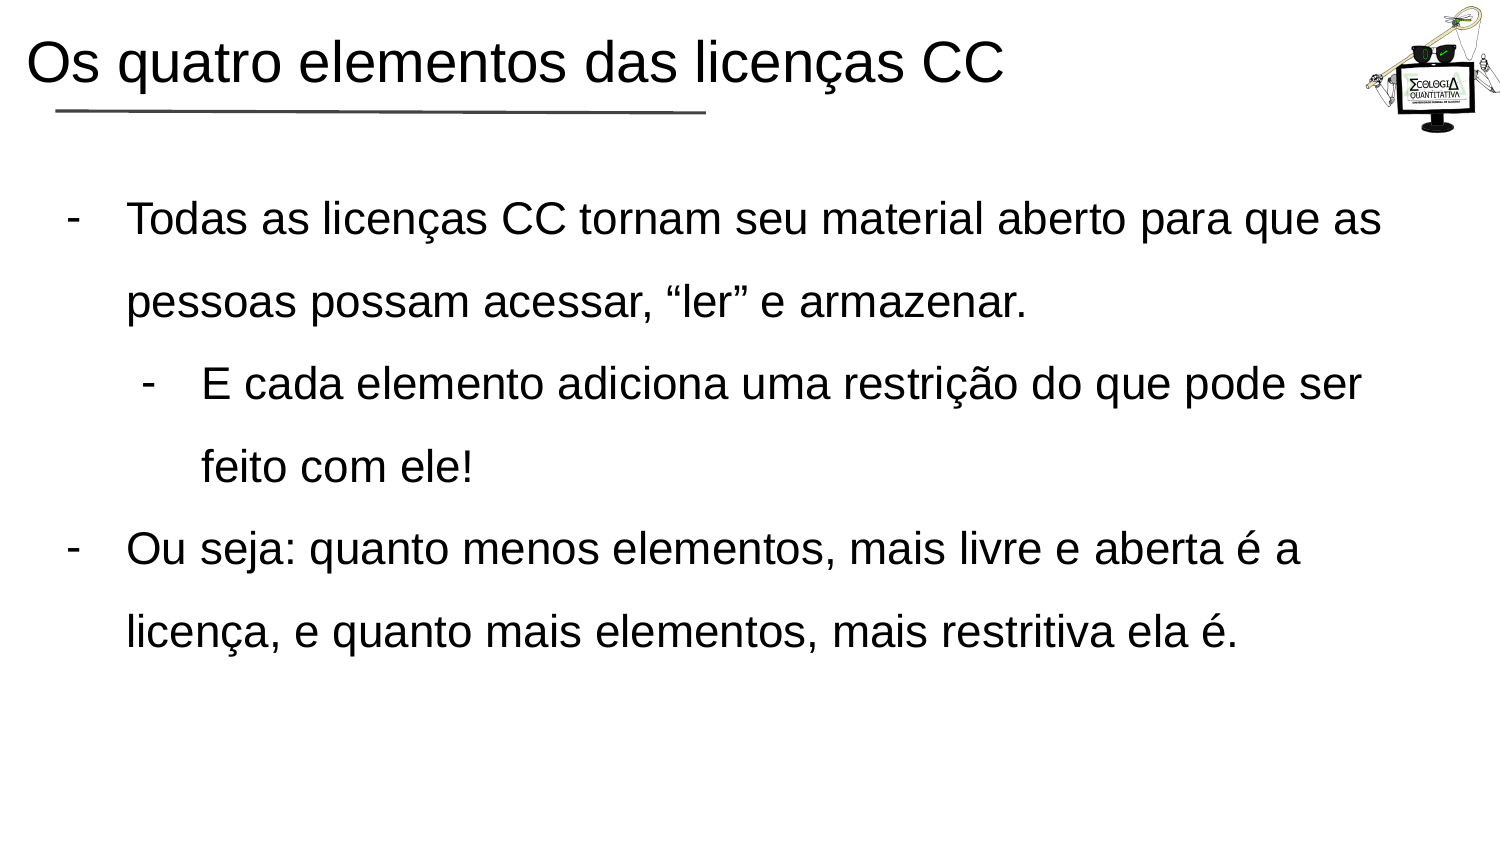

Os quatro elementos das licenças CC
Todas as licenças CC tornam seu material aberto para que as pessoas possam acessar, “ler” e armazenar.
E cada elemento adiciona uma restrição do que pode ser feito com ele!
Ou seja: quanto menos elementos, mais livre e aberta é a licença, e quanto mais elementos, mais restritiva ela é.